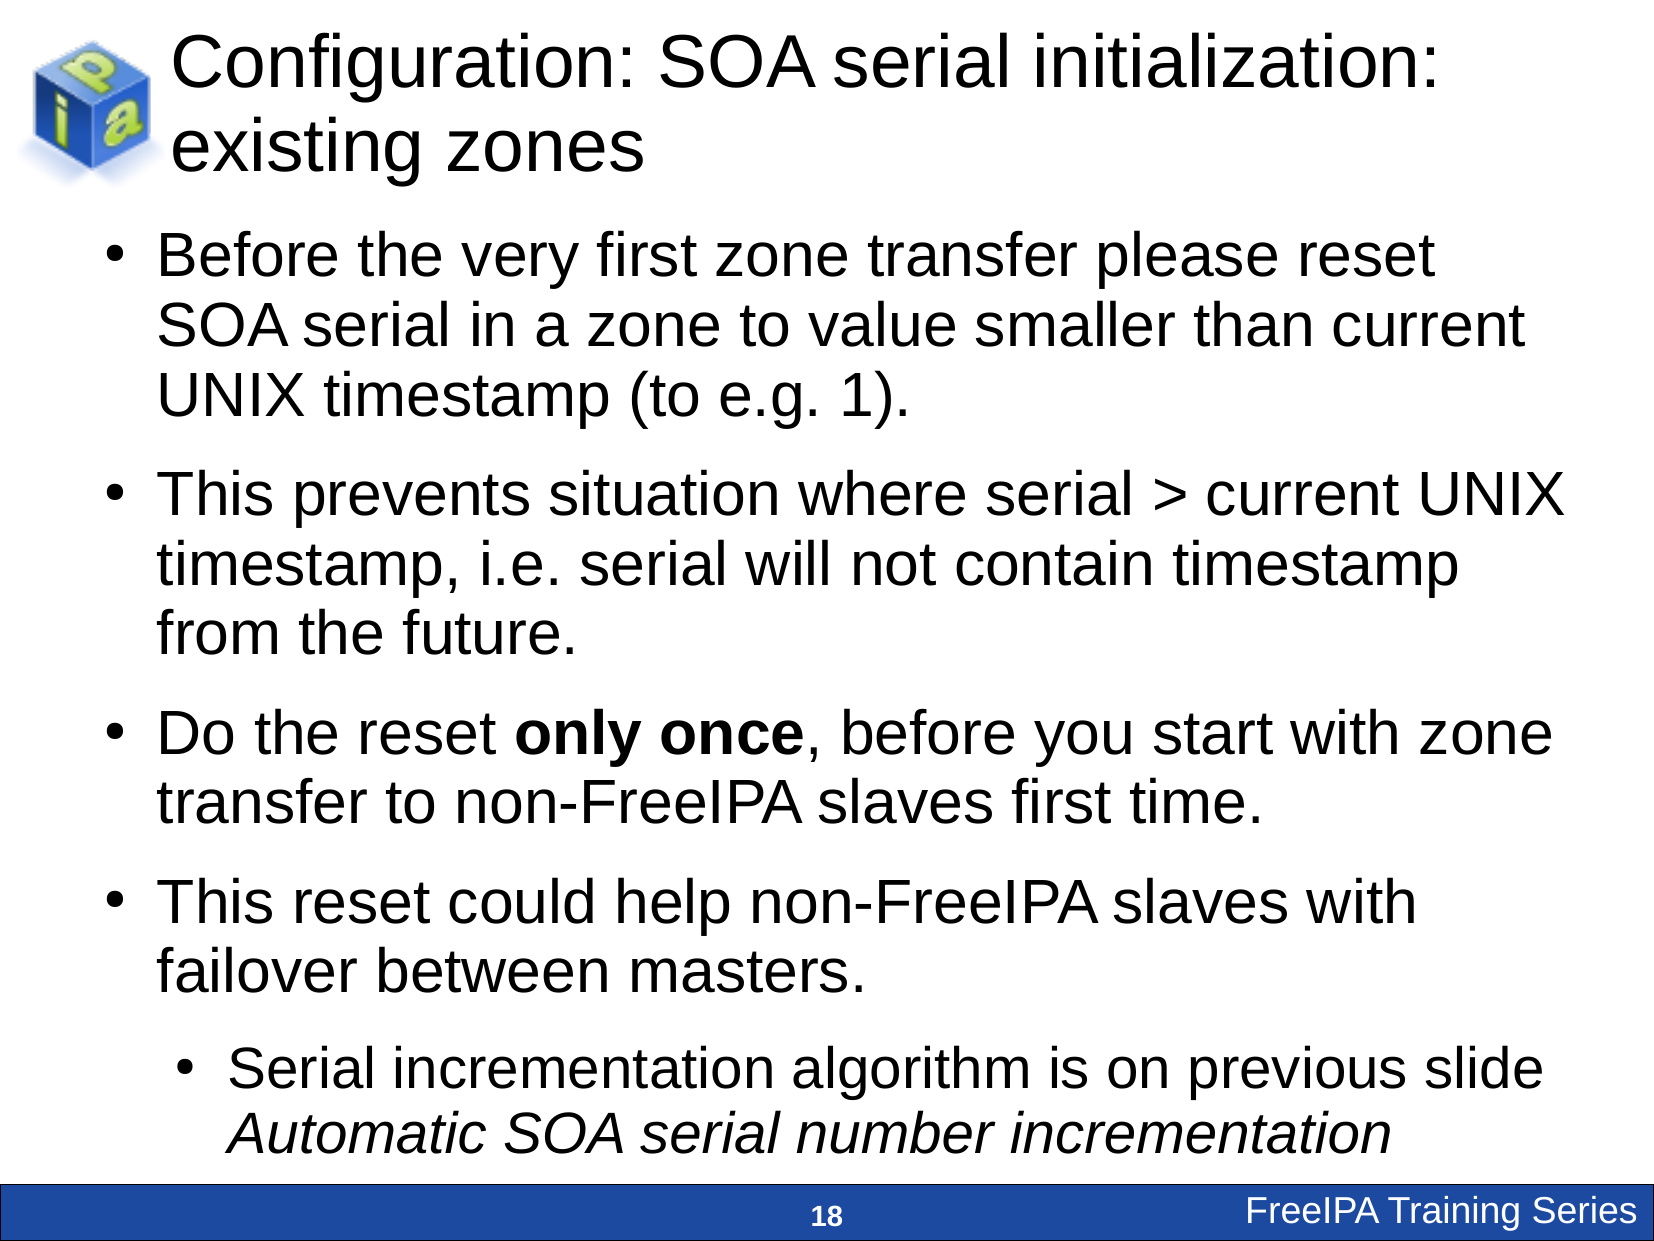

# Configuration: SOA serial initialization: 	existing zones
Before the very first zone transfer please reset SOA serial in a zone to value smaller than current UNIX timestamp (to e.g. 1).
This prevents situation where serial > current UNIX timestamp, i.e. serial will not contain timestamp from the future.
Do the reset only once, before you start with zone transfer to non-FreeIPA slaves first time.
This reset could help non-FreeIPA slaves with failover between masters.
Serial incrementation algorithm is on previous slide Automatic SOA serial number incrementation
18